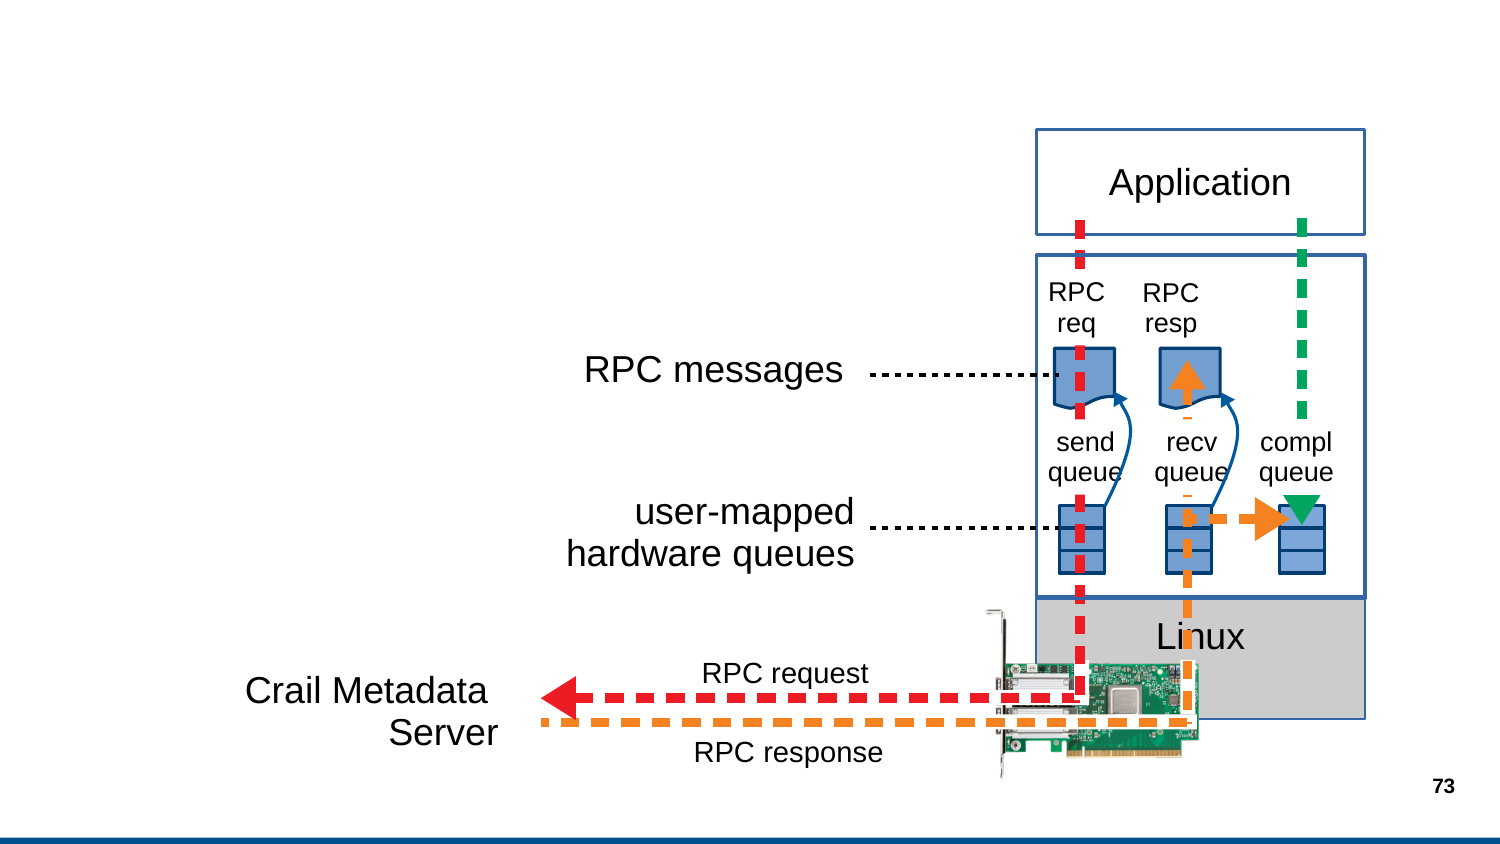

#
Application
RPC
req
RPC
resp
RPC messages
send
queue
recv
queue
compl
queue
user-mapped
hardware queues
Linux
 RPC request
Crail Metadata
Server
 RPC response
73